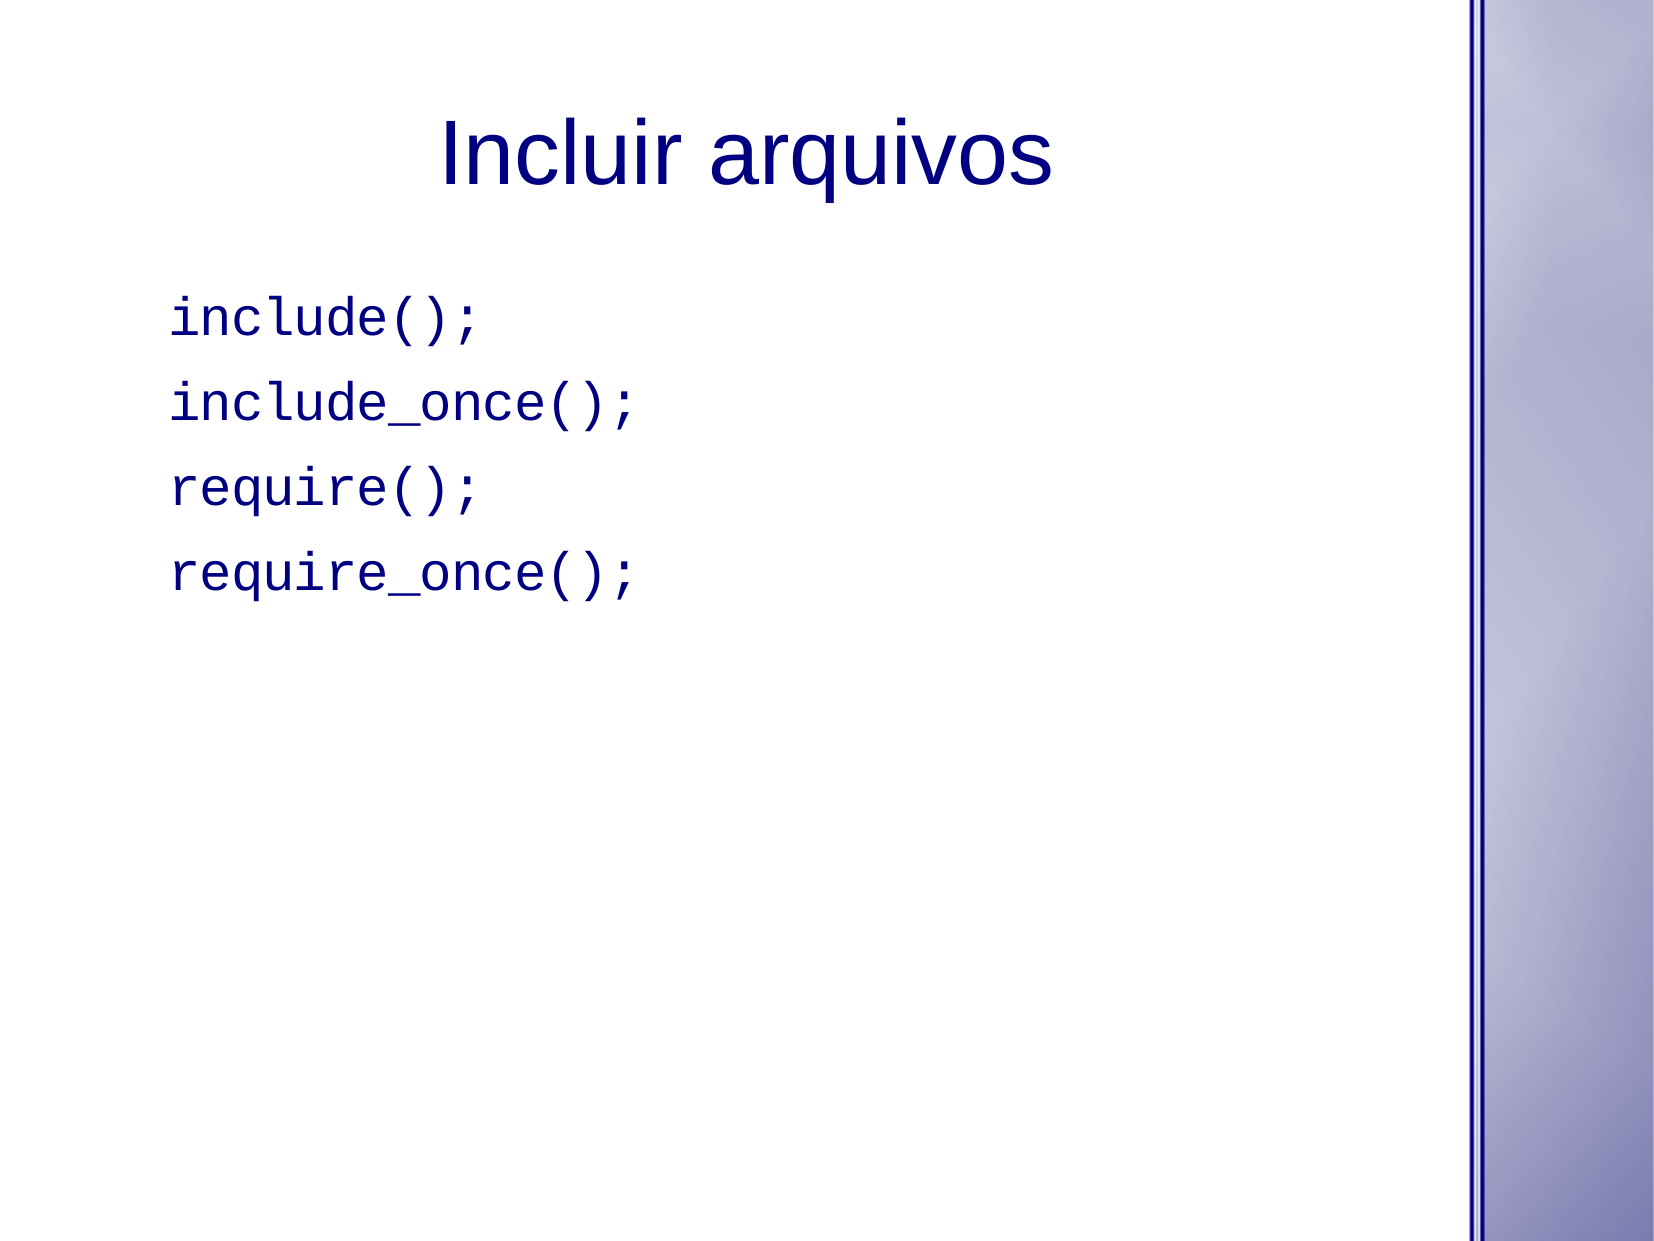

# Incluir arquivos
include();
include_once();
require();
require_once();